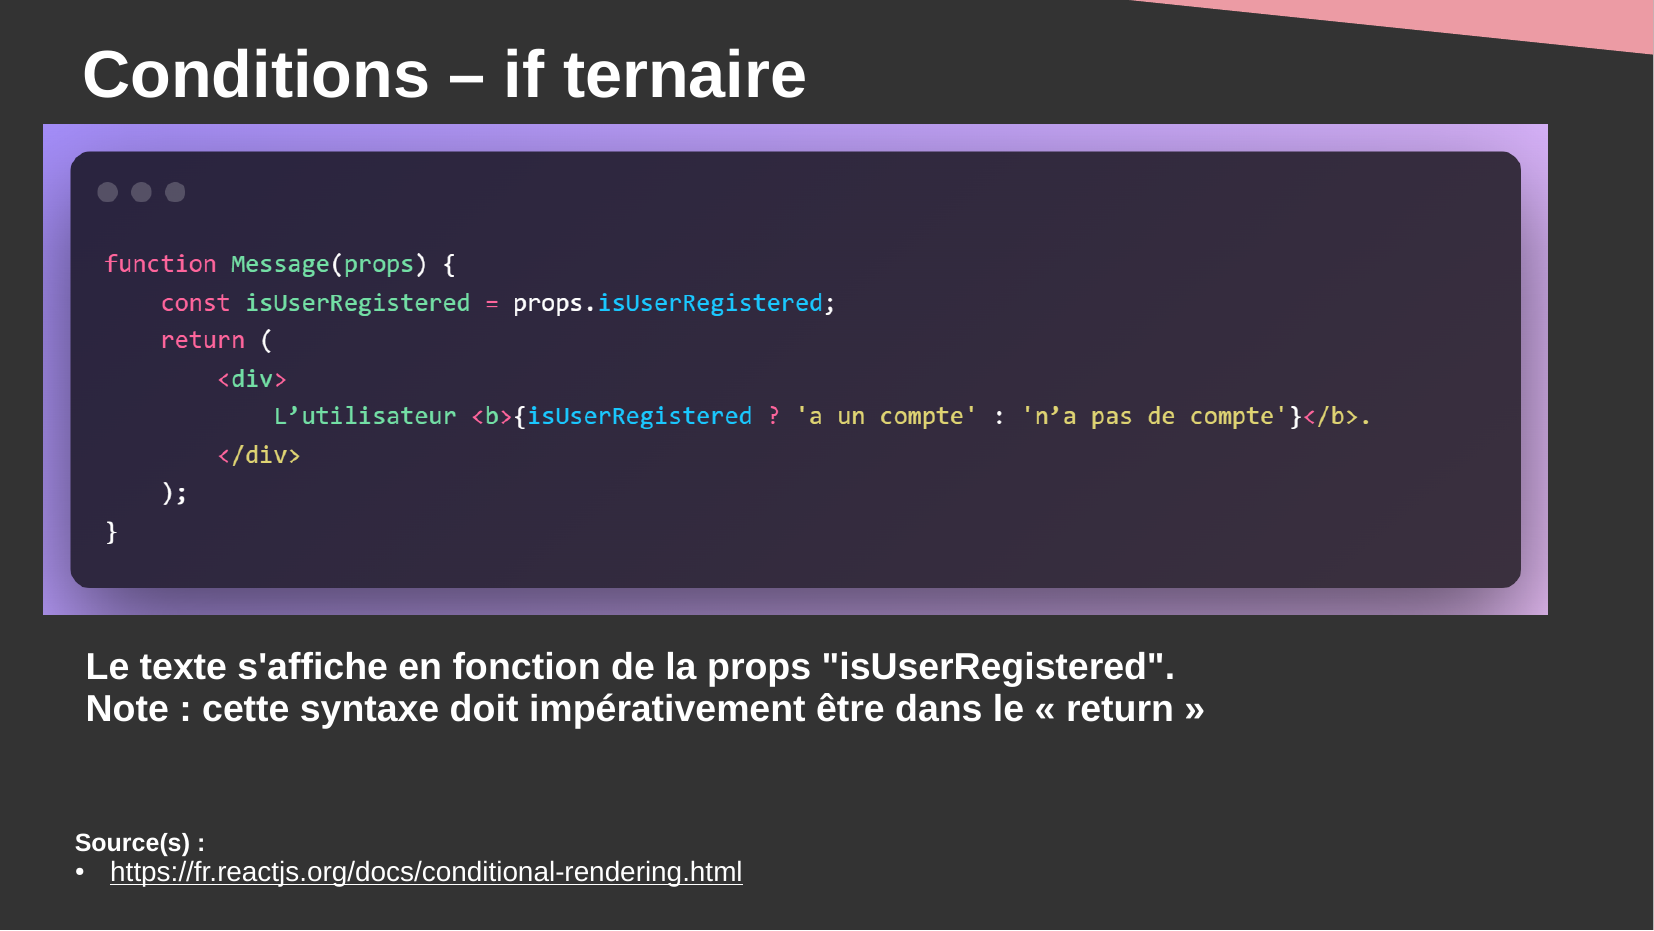

# Conditions – if ternaire
Le texte s'affiche en fonction de la props "isUserRegistered".
Note : cette syntaxe doit impérativement être dans le « return »
Source(s) :
https://fr.reactjs.org/docs/conditional-rendering.html